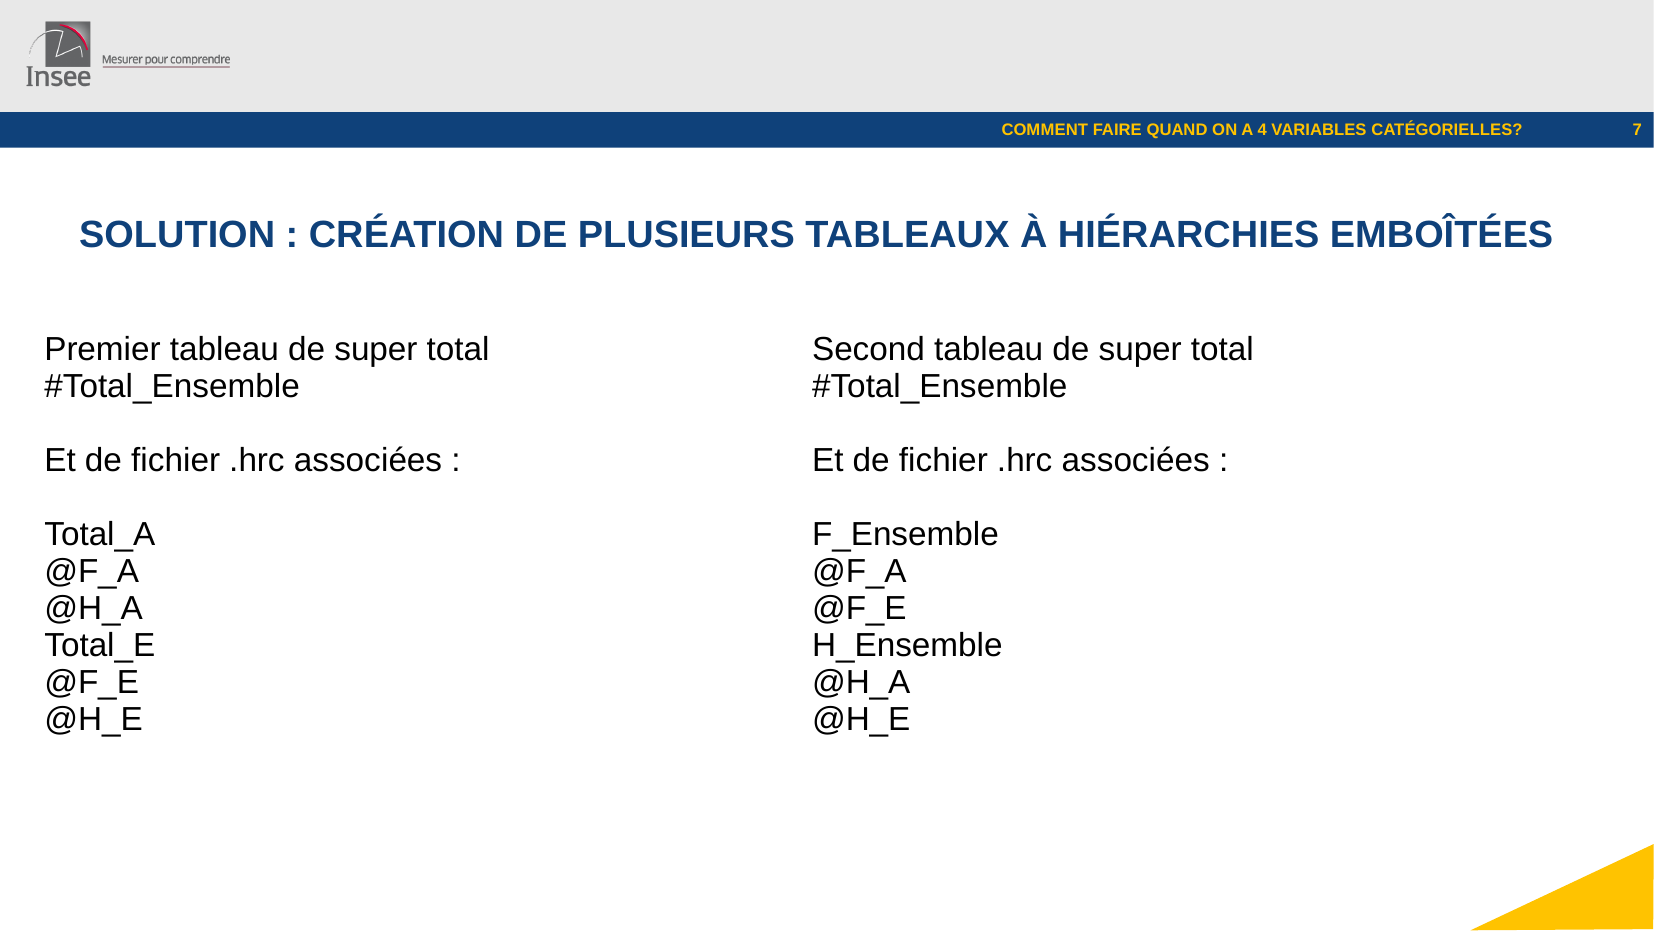

#
Comment faire quand on a 4 variables catégorielles?
7
Solution : Création de plusieurs tableaux à hiérarchies emboîtées
Premier tableau de super total
#Total_Ensemble
Et de fichier .hrc associées :
Total_A
@F_A
@H_A
Total_E
@F_E
@H_E
Second tableau de super total
#Total_Ensemble
Et de fichier .hrc associées :
F_Ensemble
@F_A
@F_E
H_Ensemble
@H_A
@H_E